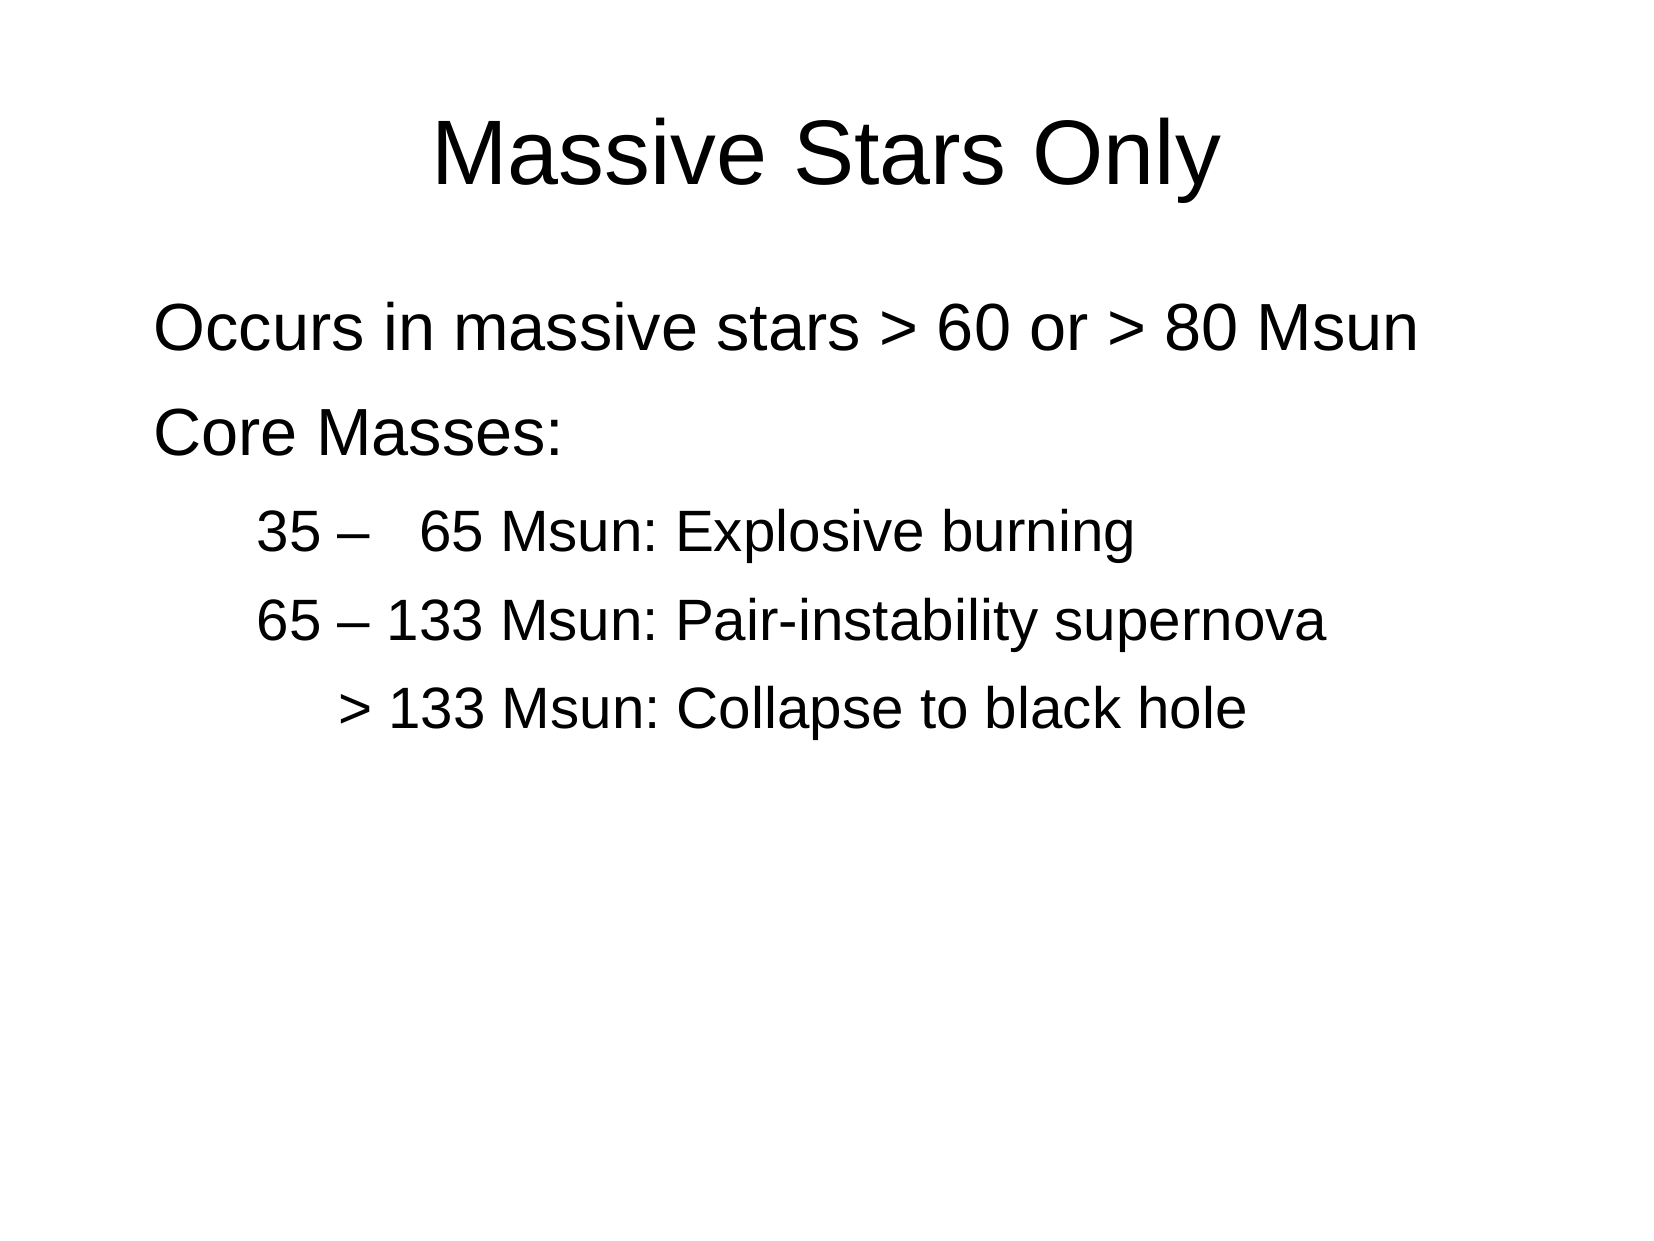

# Massive Stars Only
Occurs in massive stars > 60 or > 80 Msun
Core Masses:
 35 – 65 Msun: Explosive burning
 65 – 133 Msun: Pair-instability supernova
 > 133 Msun: Collapse to black hole